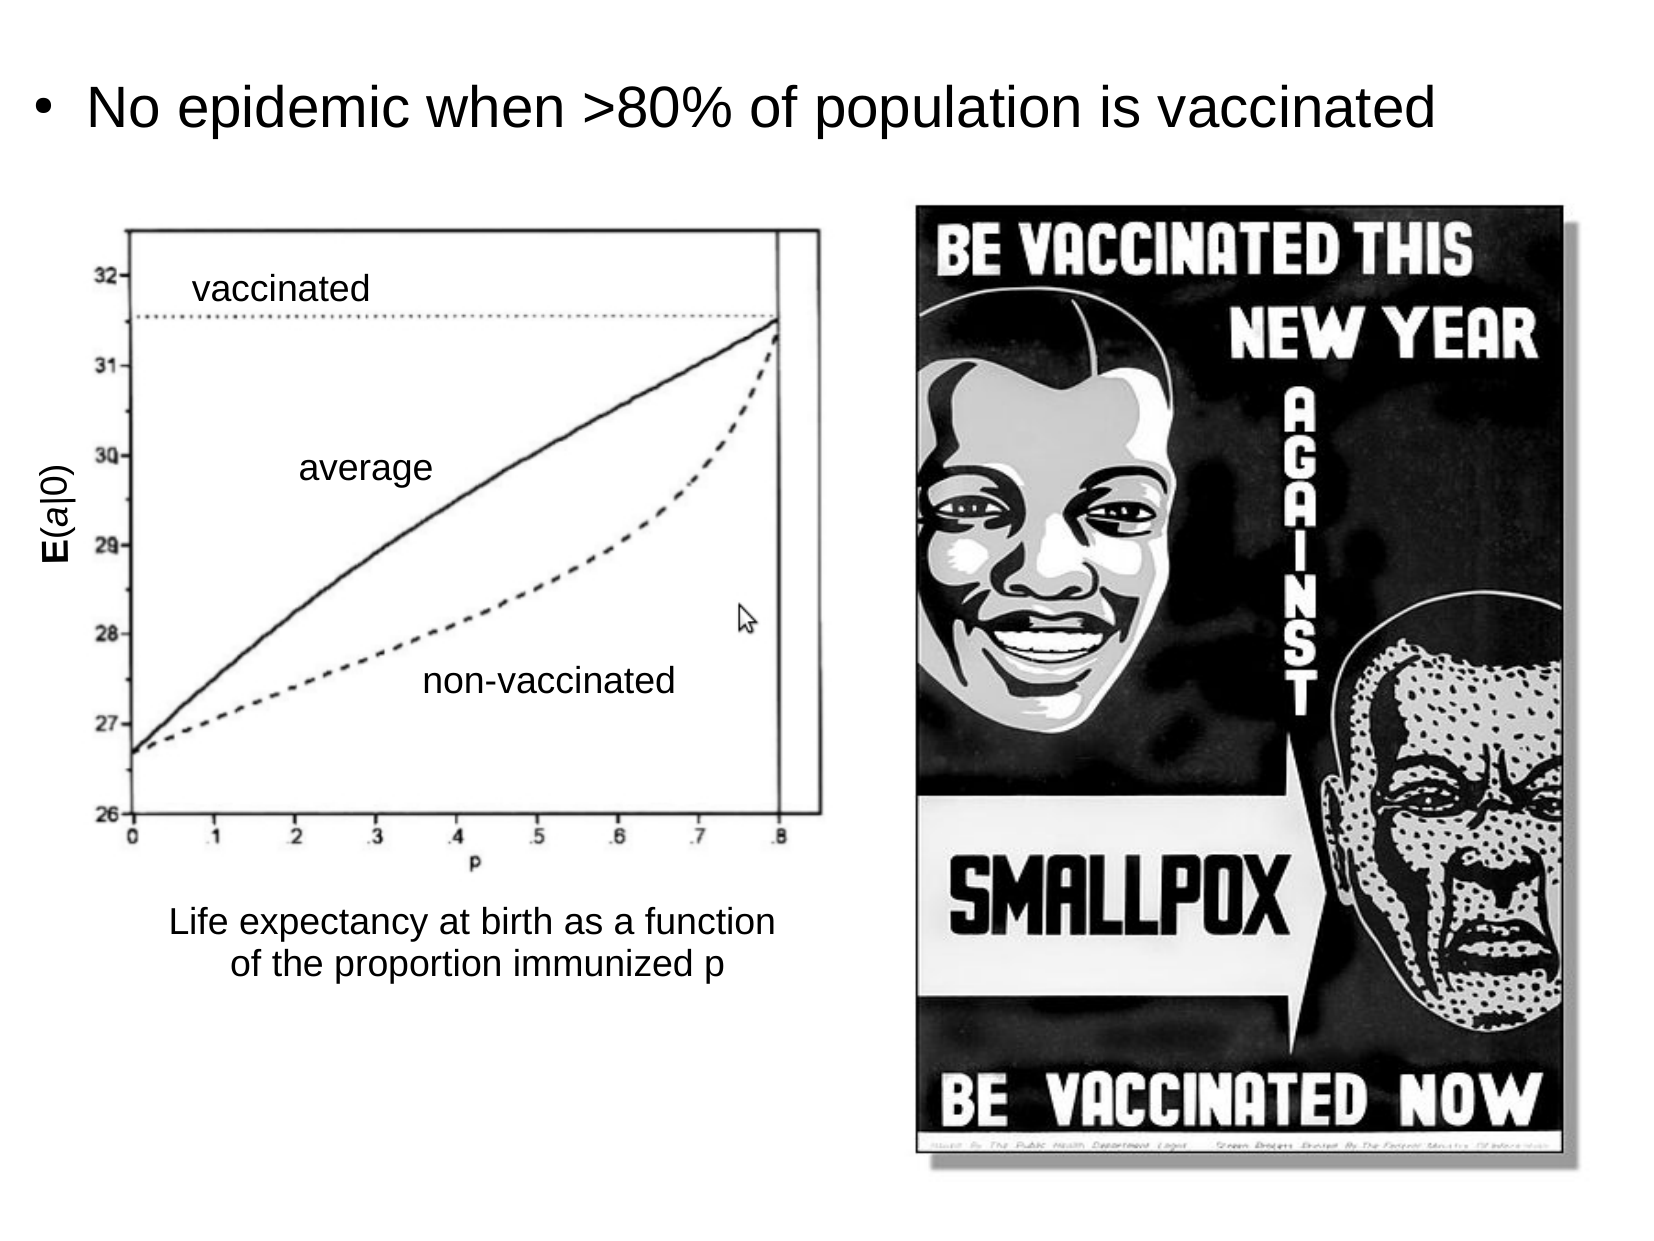

# No epidemic when >80% of population is vaccinated
vaccinated
average
E(a|0)
non-vaccinated
Life expectancy at birth as a function
 of the proportion immunized p